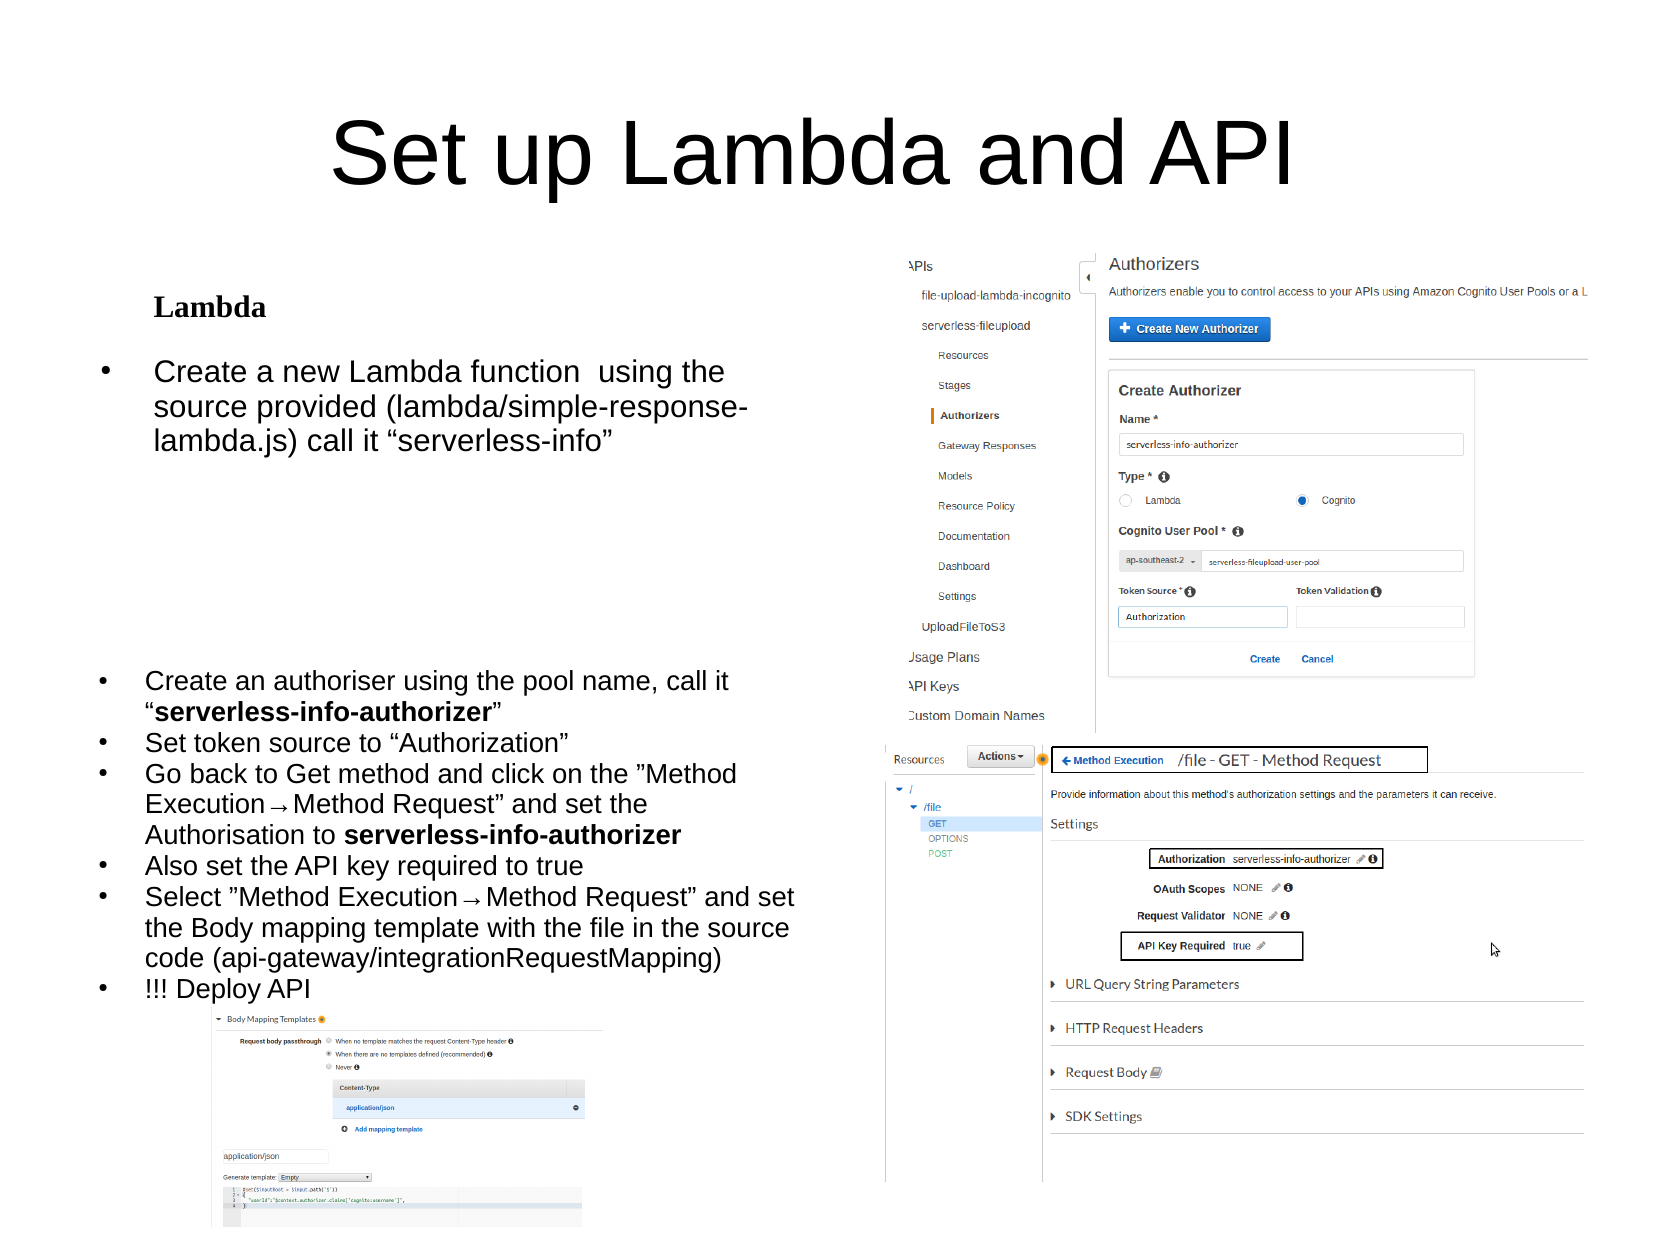

# Set up Lambda and API
Lambda
Create a new Lambda function using the source provided (lambda/simple-response-lambda.js) call it “serverless-info”
Create an authoriser using the pool name, call it “serverless-info-authorizer”
Set token source to “Authorization”
Go back to Get method and click on the ”Method Execution→Method Request” and set the Authorisation to serverless-info-authorizer
Also set the API key required to true
Select ”Method Execution→Method Request” and set the Body mapping template with the file in the source code (api-gateway/integrationRequestMapping)
!!! Deploy API